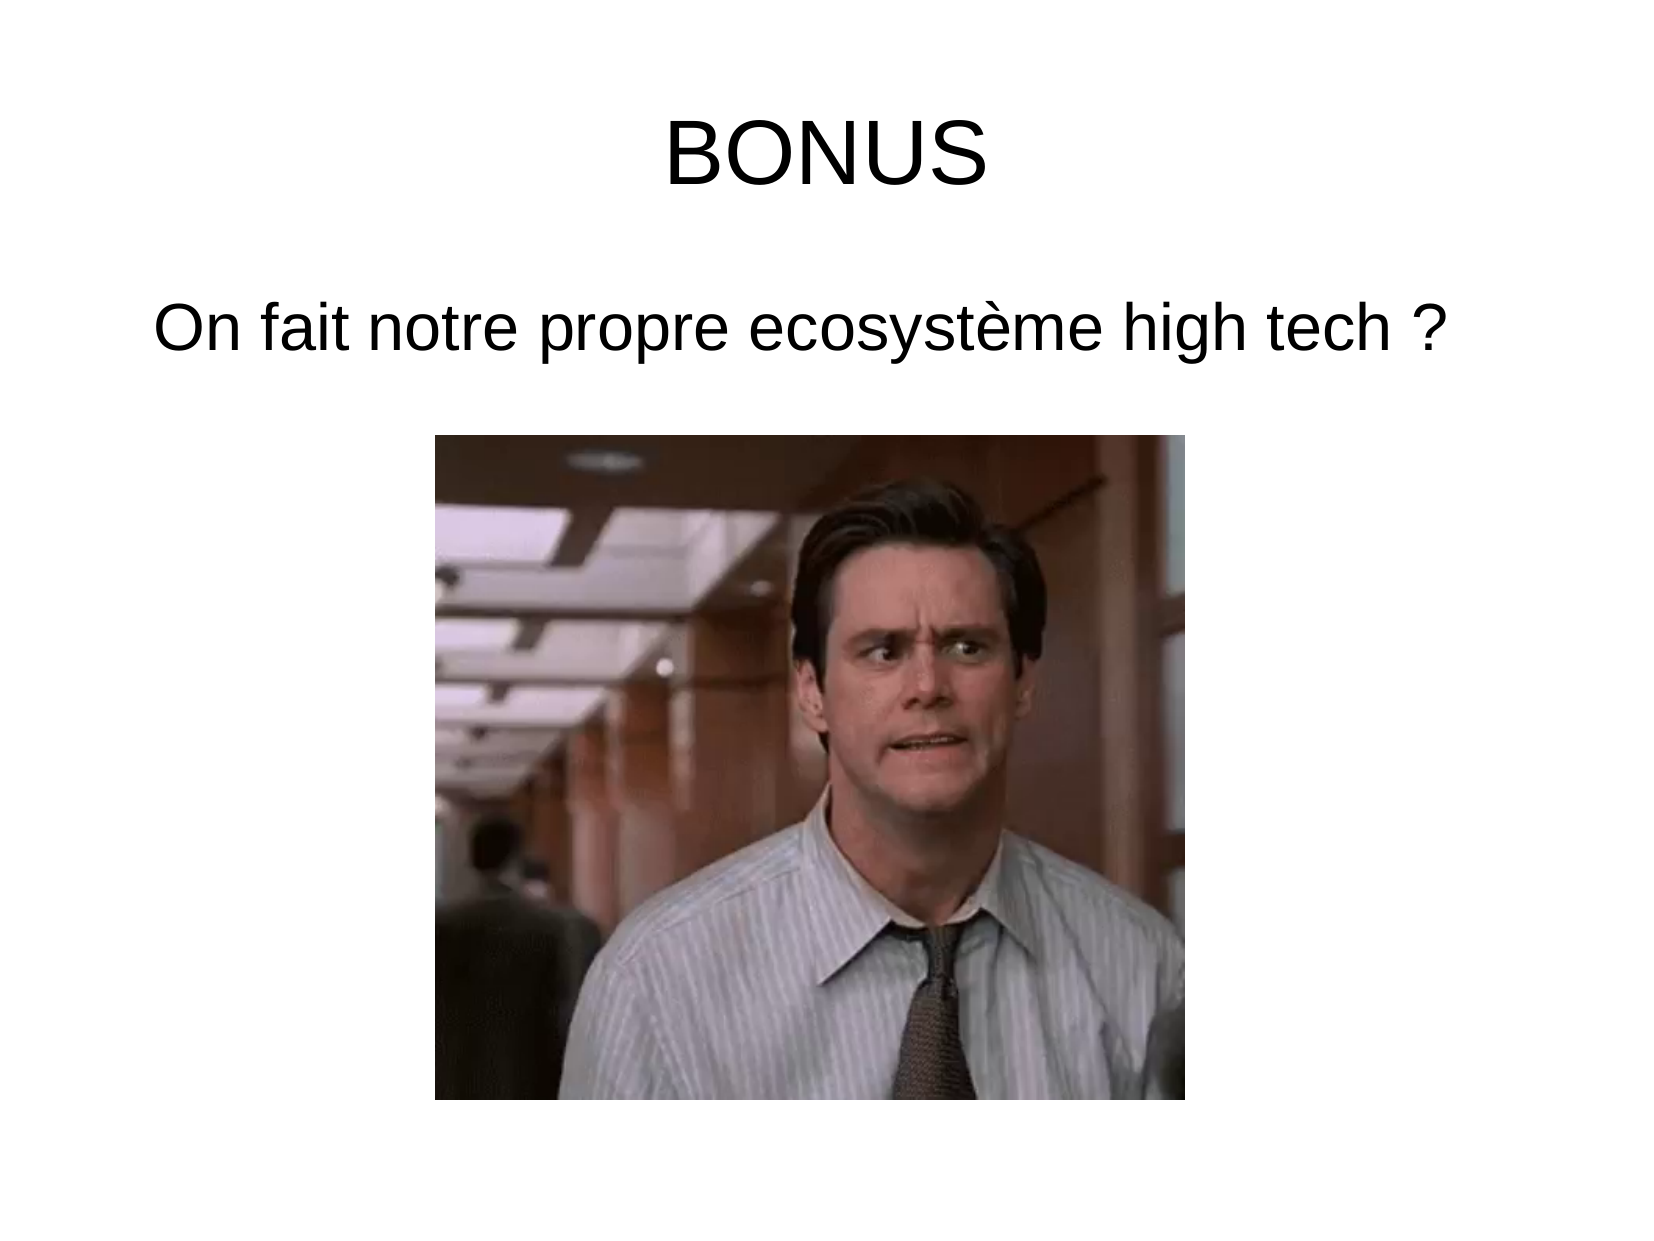

# BONUS
On fait notre propre ecosystème high tech ?